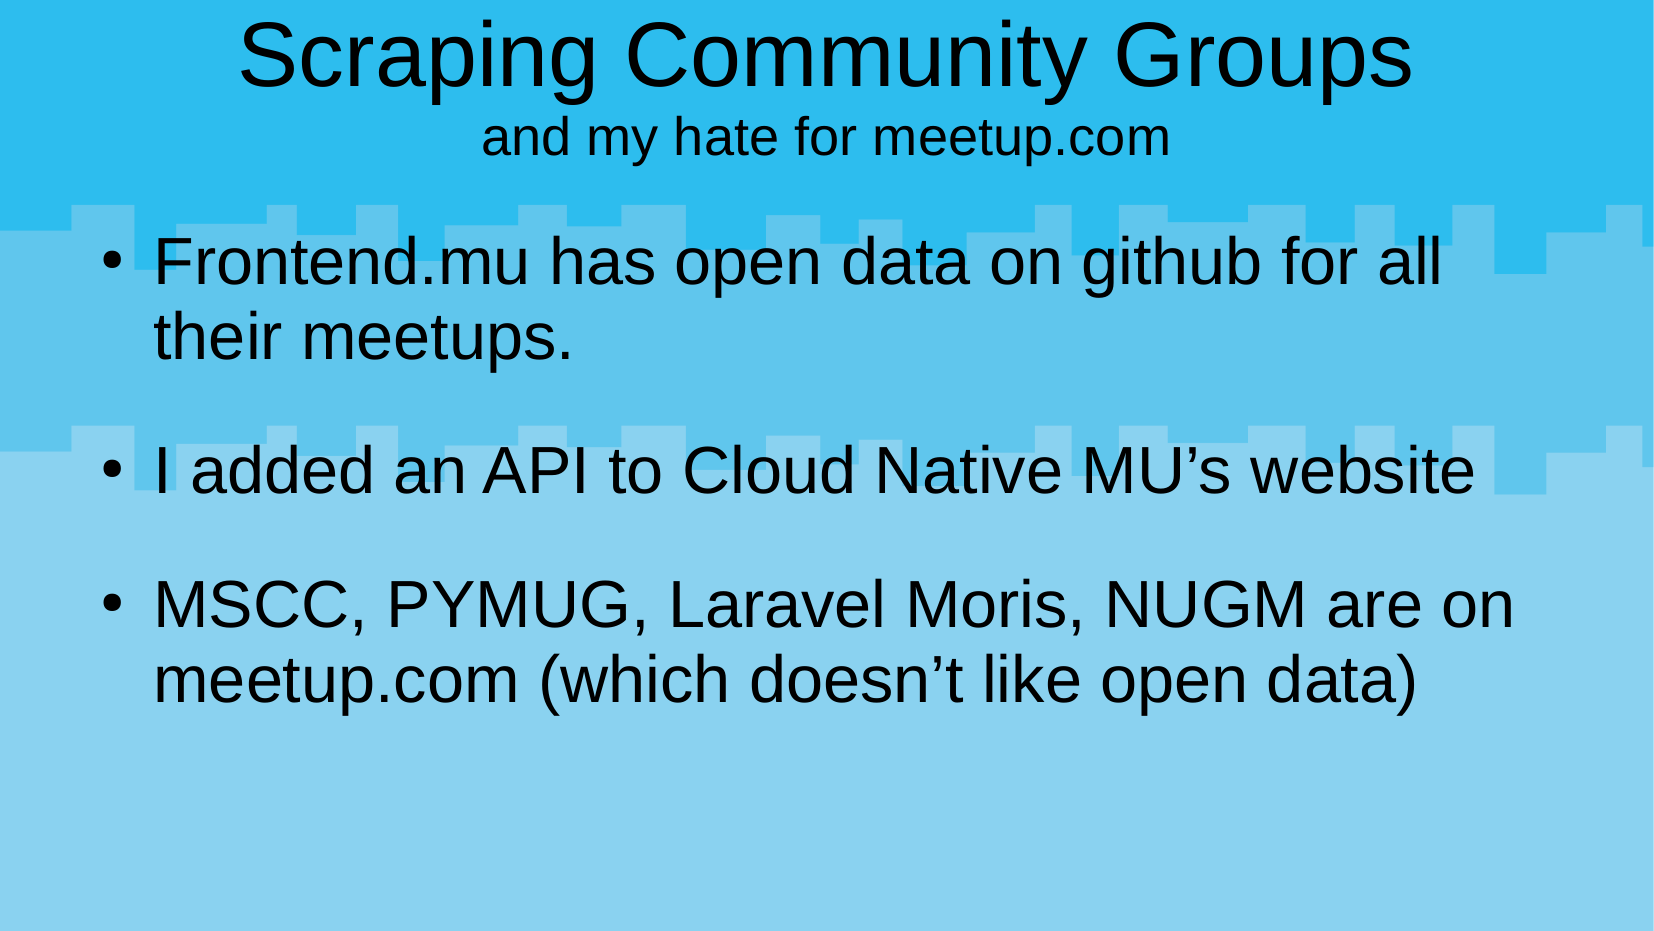

# Scraping Community Groups and my hate for meetup.com
Frontend.mu has open data on github for all their meetups.
I added an API to Cloud Native MU’s website
MSCC, PYMUG, Laravel Moris, NUGM are on meetup.com (which doesn’t like open data)